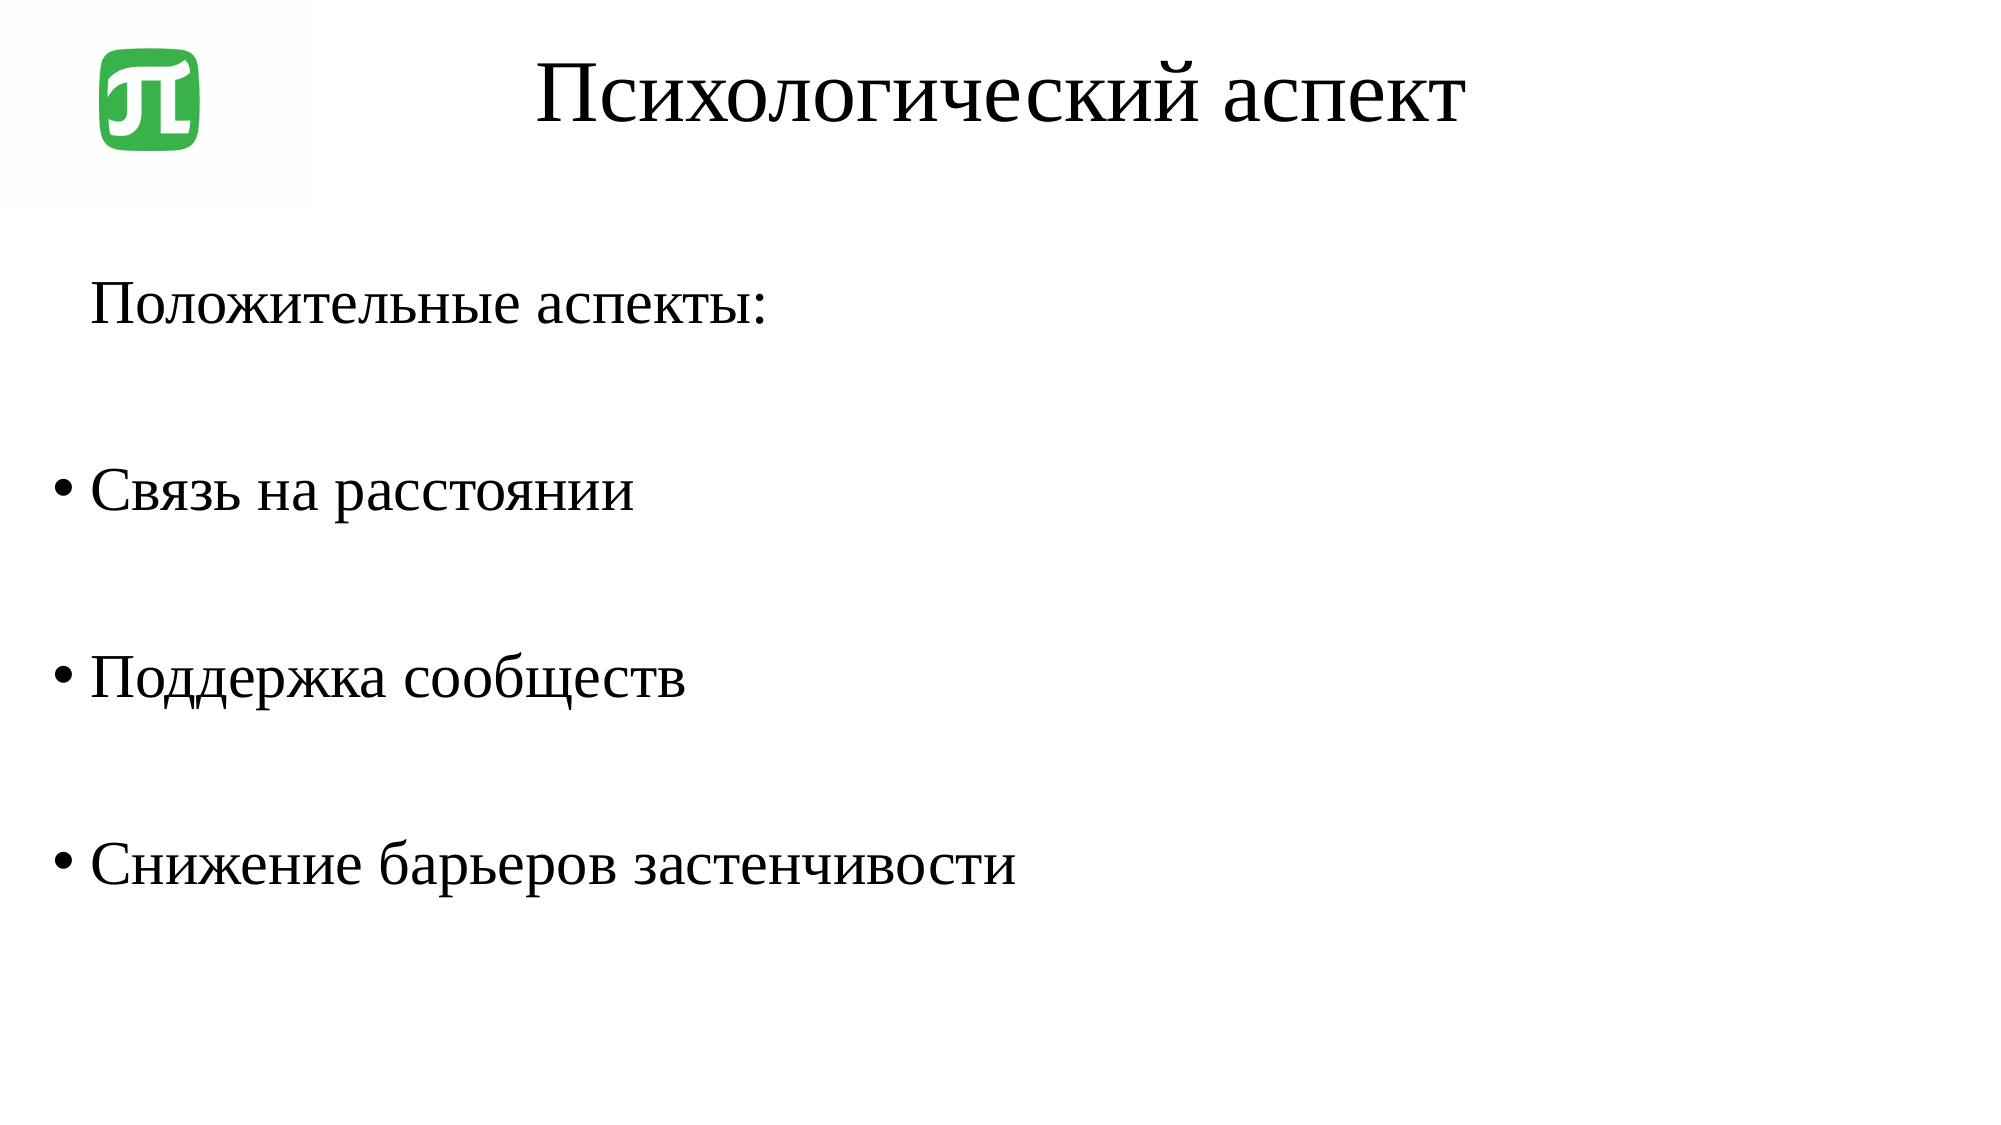

# Психологический аспект
Положительные аспекты:
Связь на расстоянии
Поддержка сообществ
Снижение барьеров застенчивости